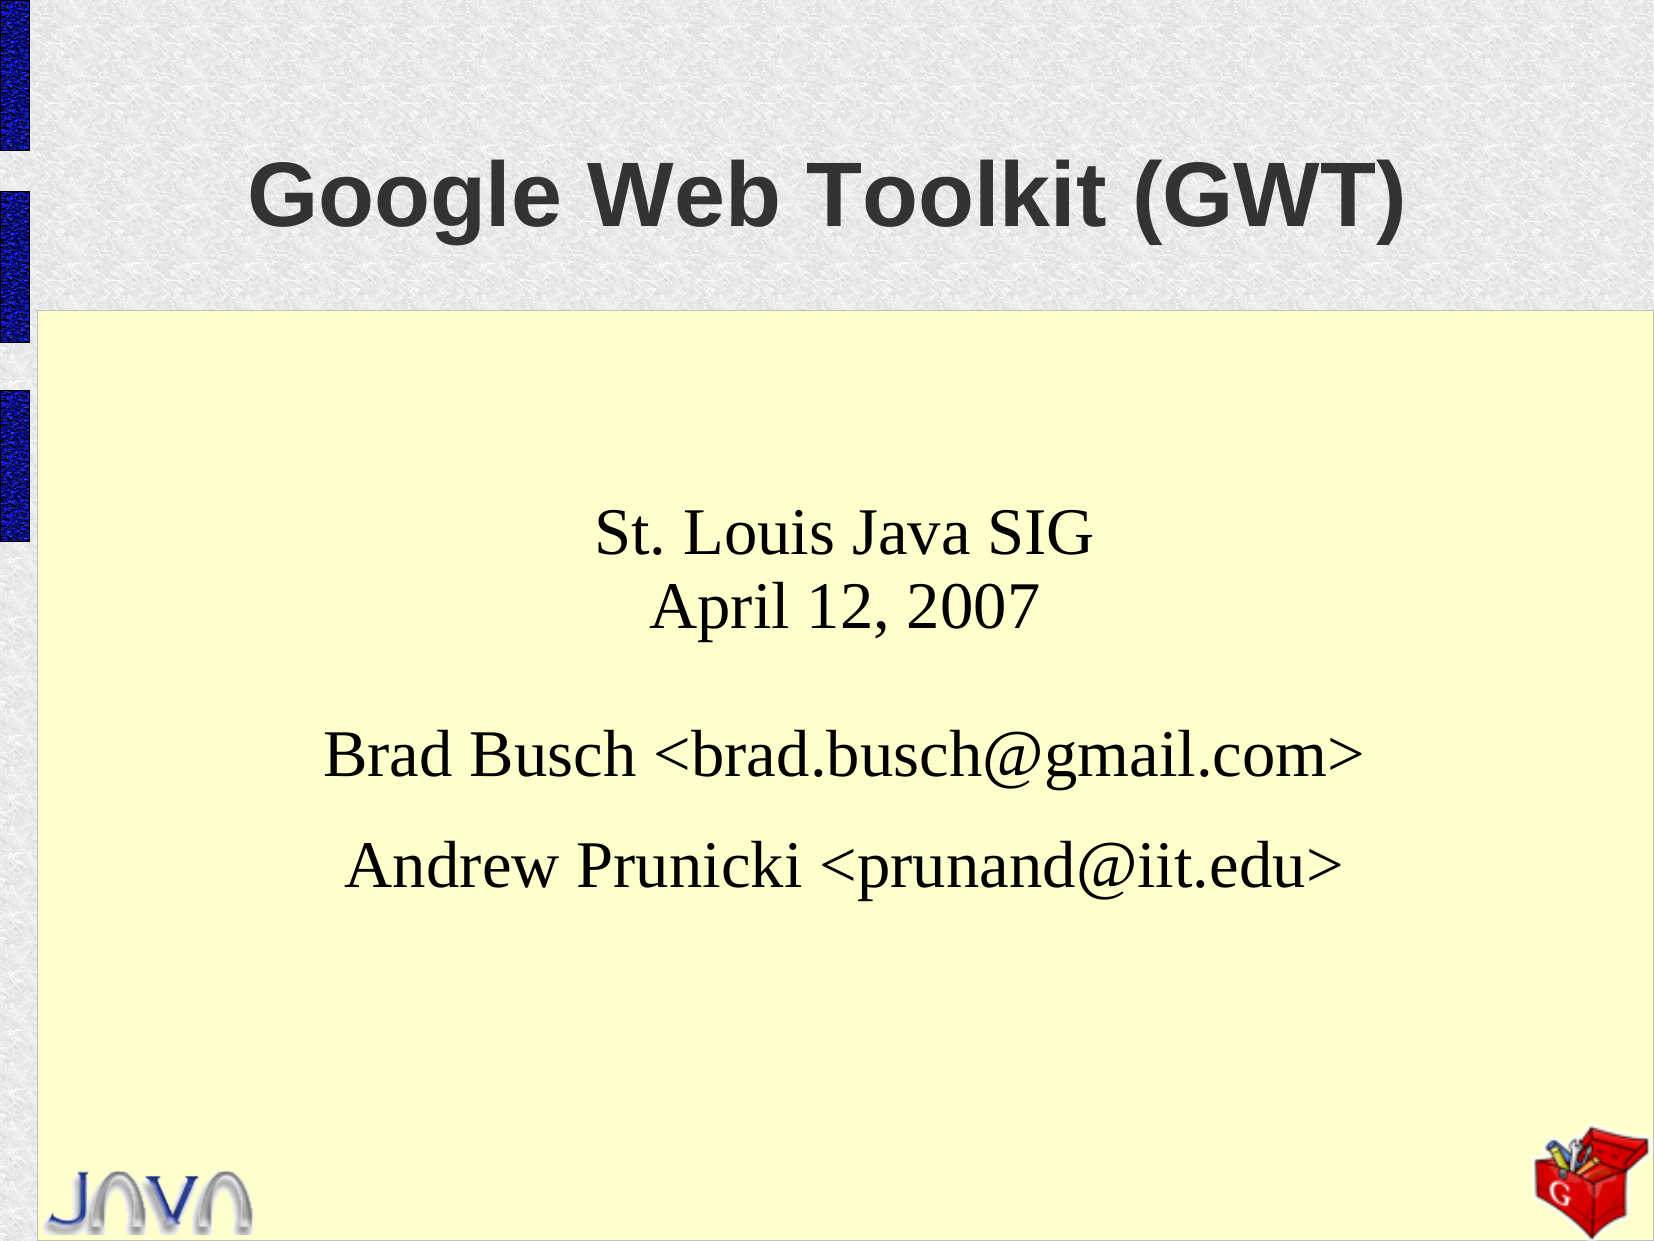

# Google Web Toolkit (GWT)
St. Louis Java SIG
April 12, 2007
Brad Busch <brad.busch@gmail.com>
Andrew Prunicki <prunand@iit.edu>